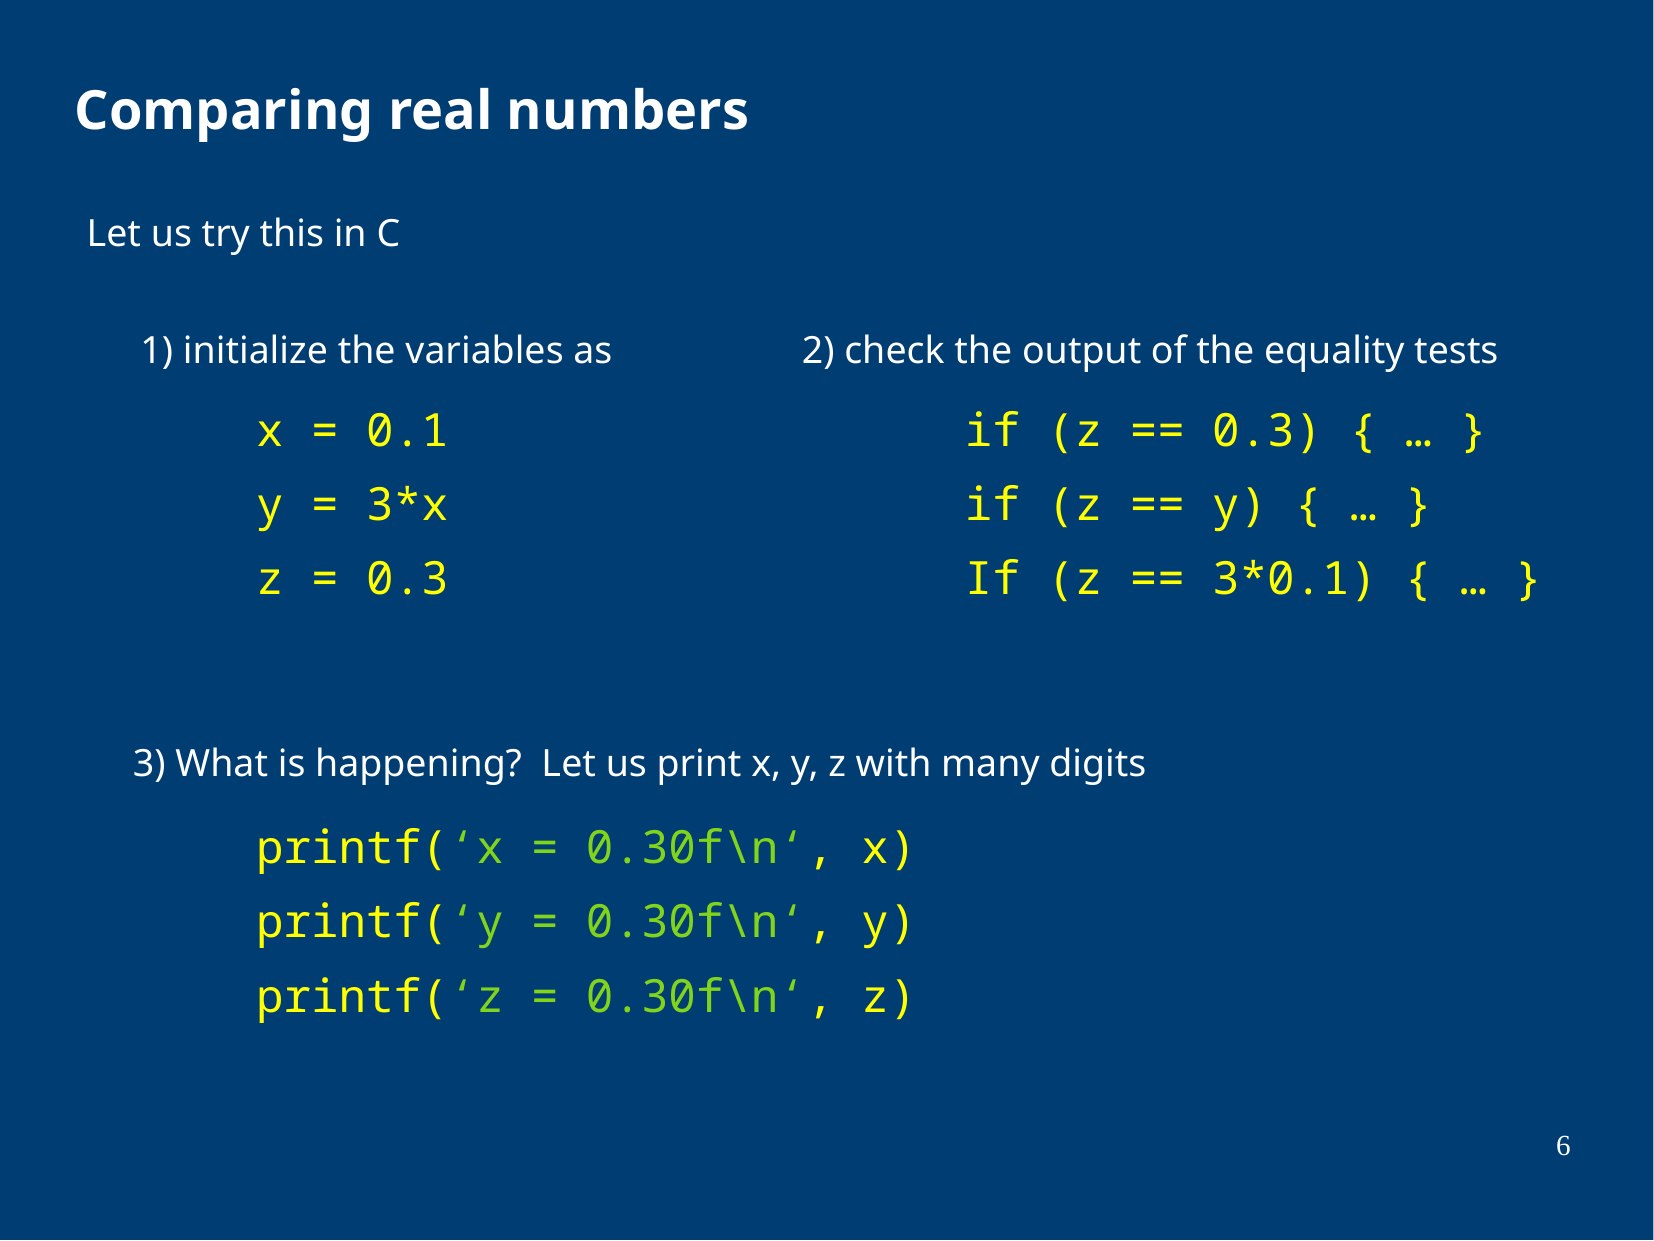

Comparing real numbers
Let us try this in C
1) initialize the variables as
x = 0.1
y = 3*x
z = 0.3
2) check the output of the equality tests
if (z == 0.3) { … }
if (z == y) { … }
If (z == 3*0.1) { … }
3) What is happening? Let us print x, y, z with many digits
printf(‘x = 0.30f\n‘, x)
printf(‘y = 0.30f\n‘, y)
printf(‘z = 0.30f\n‘, z)